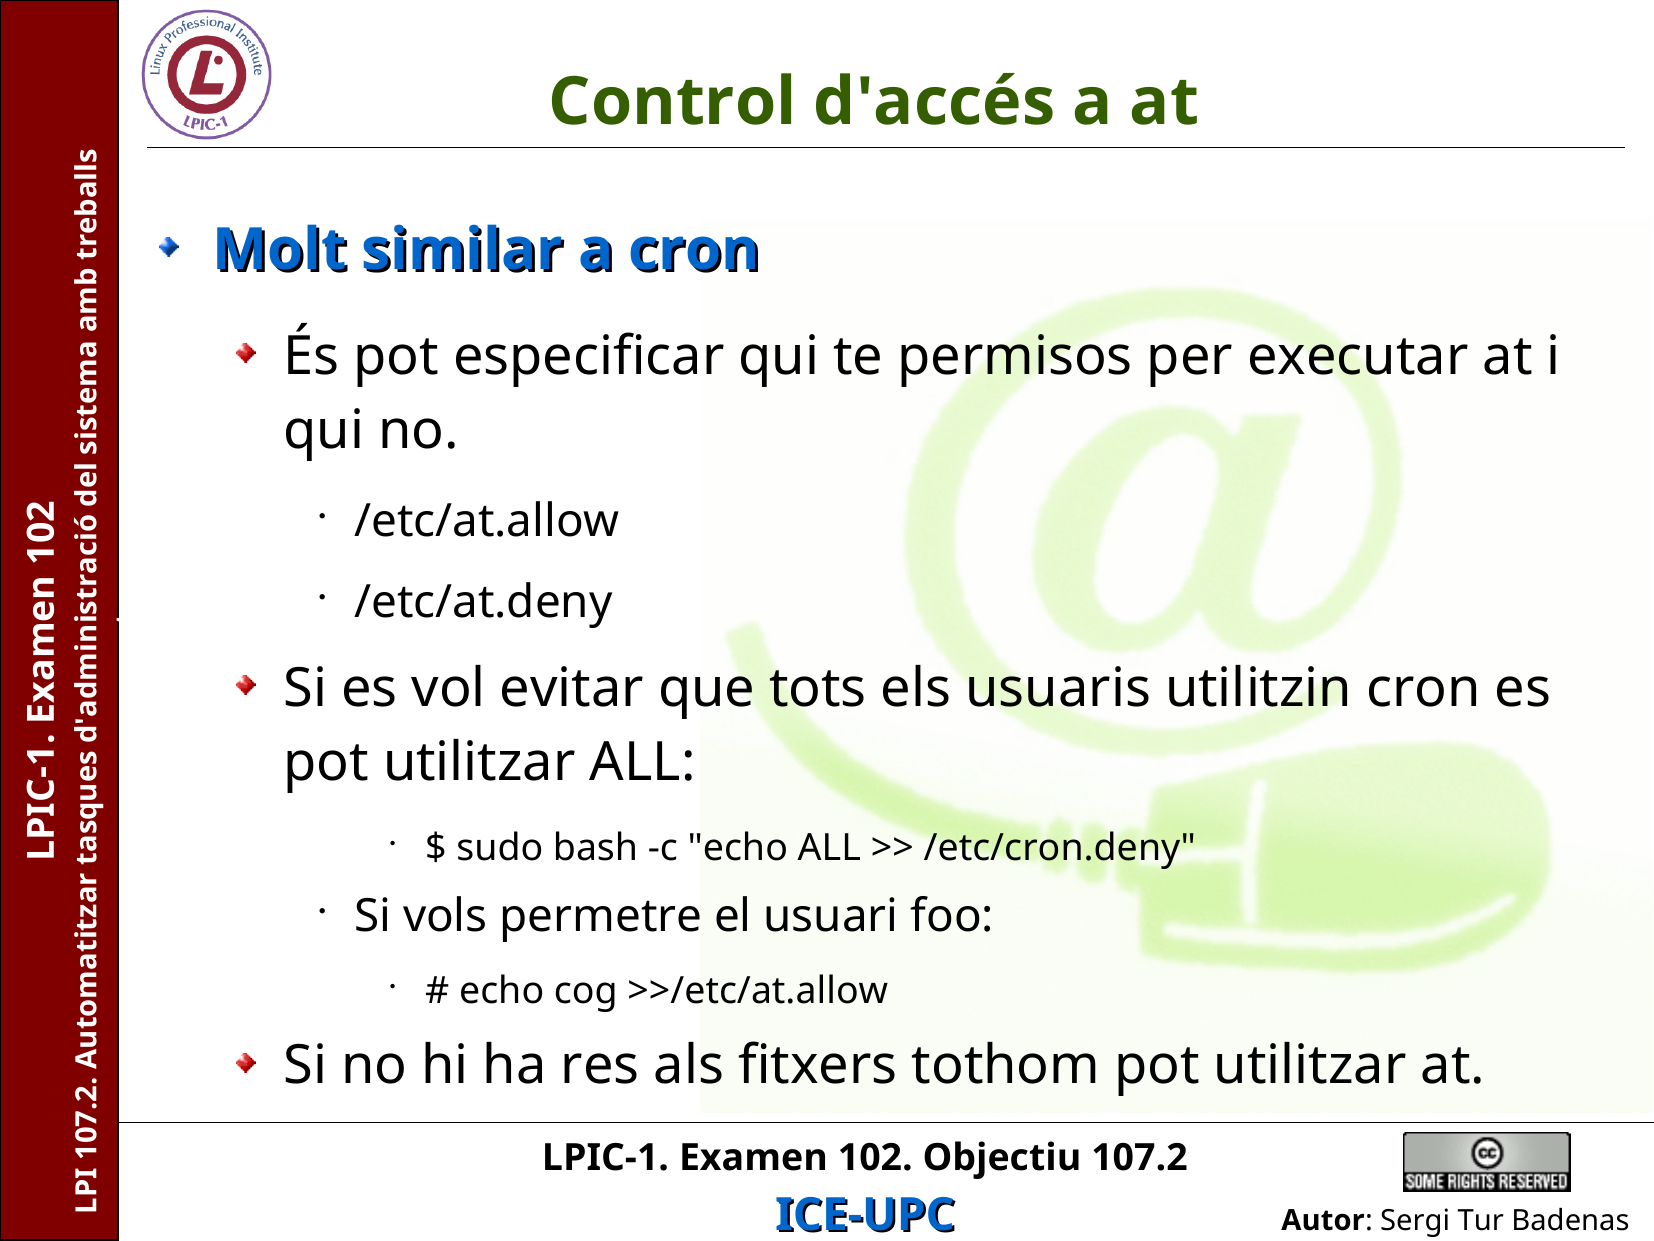

# Control d'accés a at
Molt similar a cron
És pot especificar qui te permisos per executar at i qui no.
/etc/at.allow
/etc/at.deny
Si es vol evitar que tots els usuaris utilitzin cron es pot utilitzar ALL:
$ sudo bash -c "echo ALL >> /etc/cron.deny"
Si vols permetre el usuari foo:
# echo cog >>/etc/at.allow
Si no hi ha res als fitxers tothom pot utilitzar at.